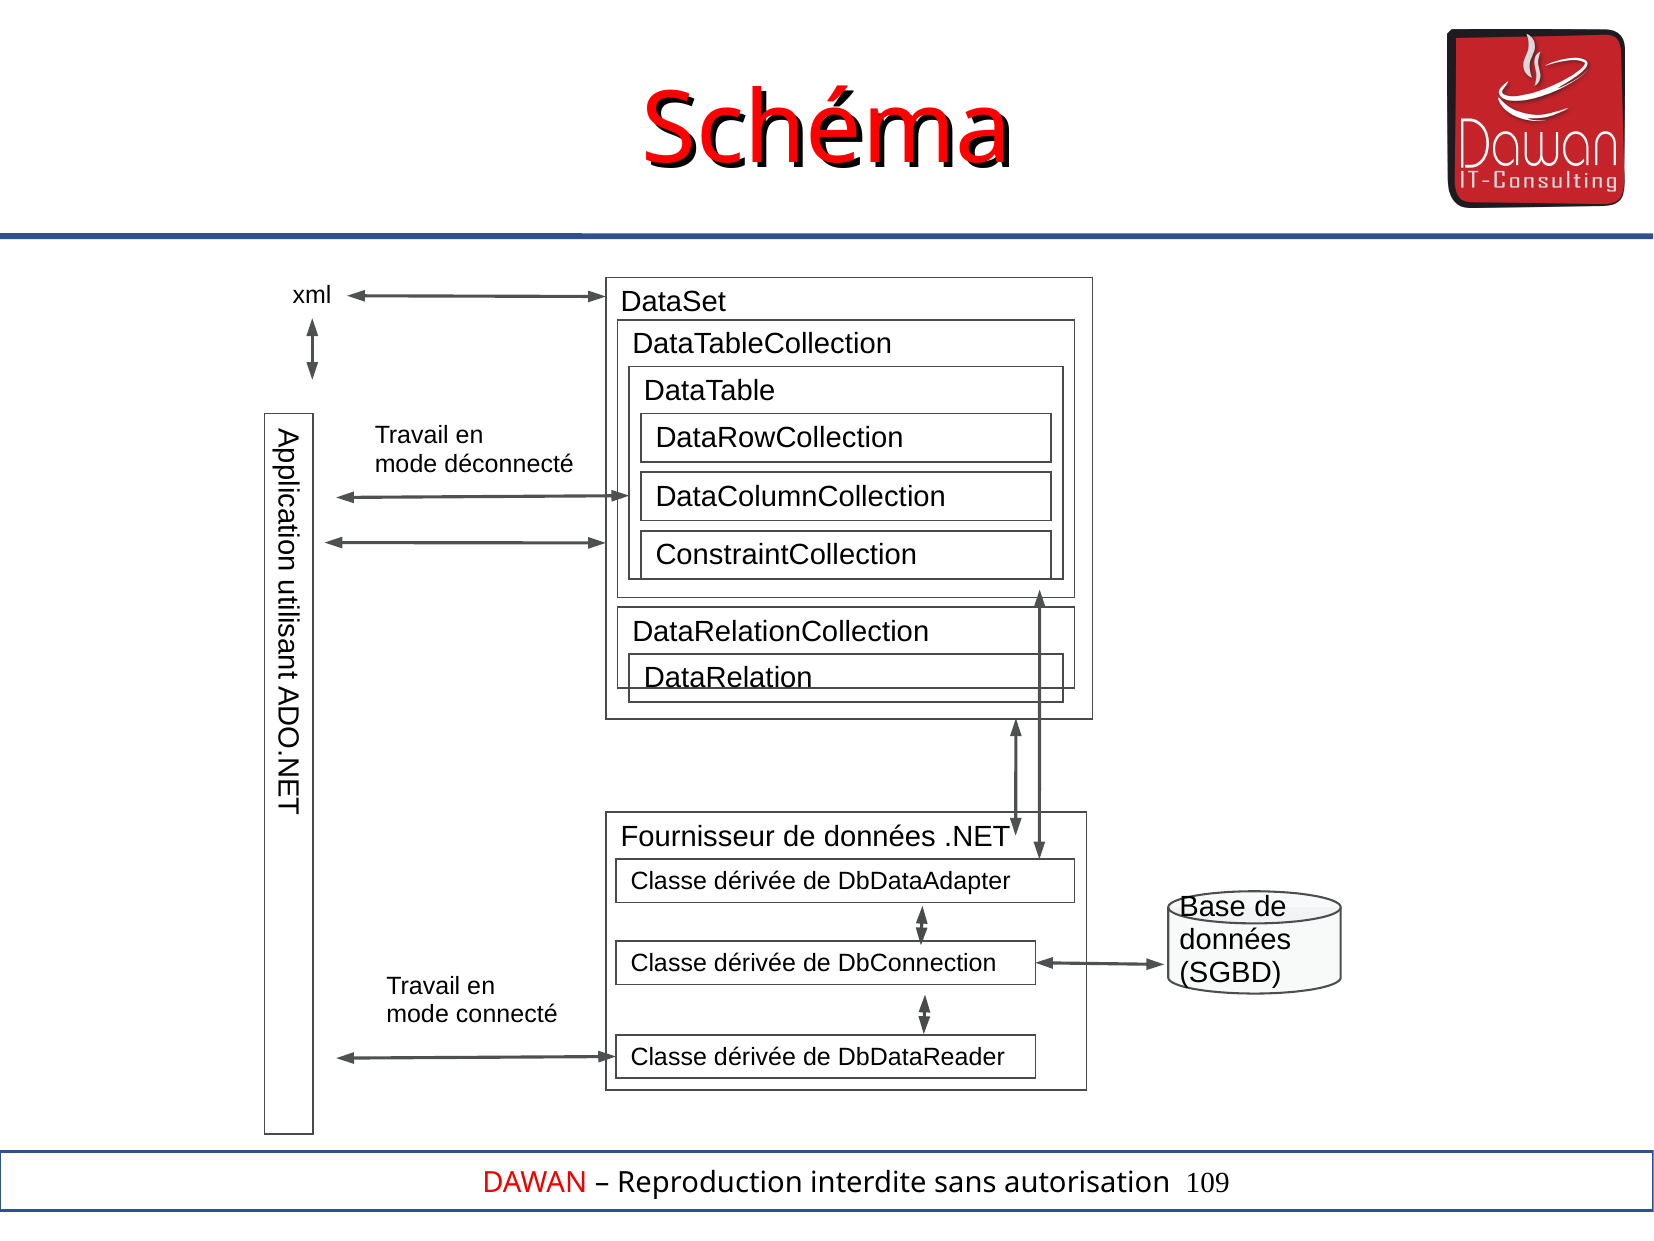

# Schéma
xml
DataSet
DataTableCollection
DataTable
Travail en
mode déconnecté
DataRowCollection
DataColumnCollection
ConstraintCollection
DataRelationCollection
DataRelation
Application utilisant ADO.NET
Fournisseur de données .NET
Classe dérivée de DbDataAdapter
Classe dérivée de DbConnection
Classe dérivée de DbDataReader
Base de
données
(SGBD)
Travail en
mode connecté